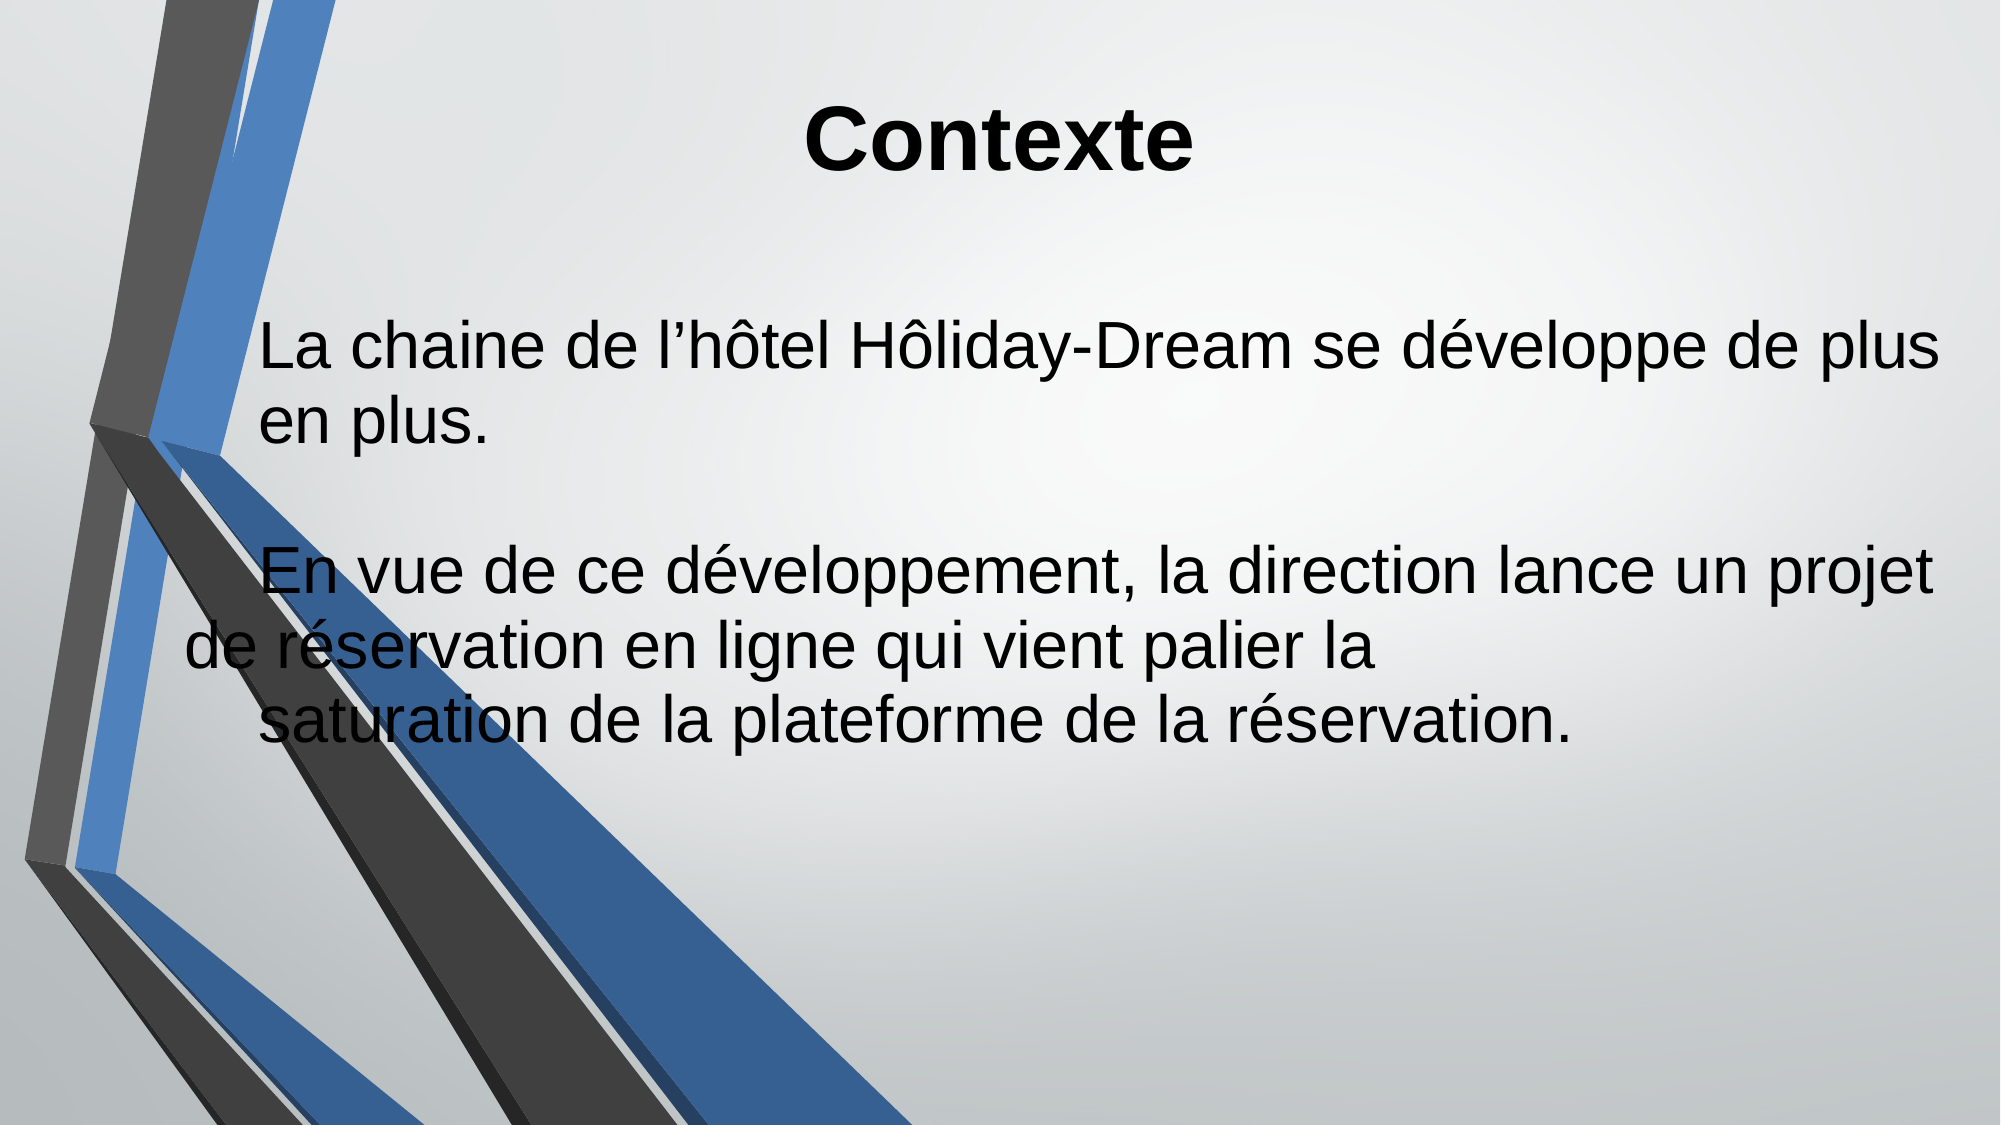

# Contexte
	La chaine de l’hôtel Hôliday-Dream se développe de plus 	en plus.
	En vue de ce développement, la direction lance un projet 	de réservation en ligne qui vient palier la
	saturation de la plateforme de la réservation.